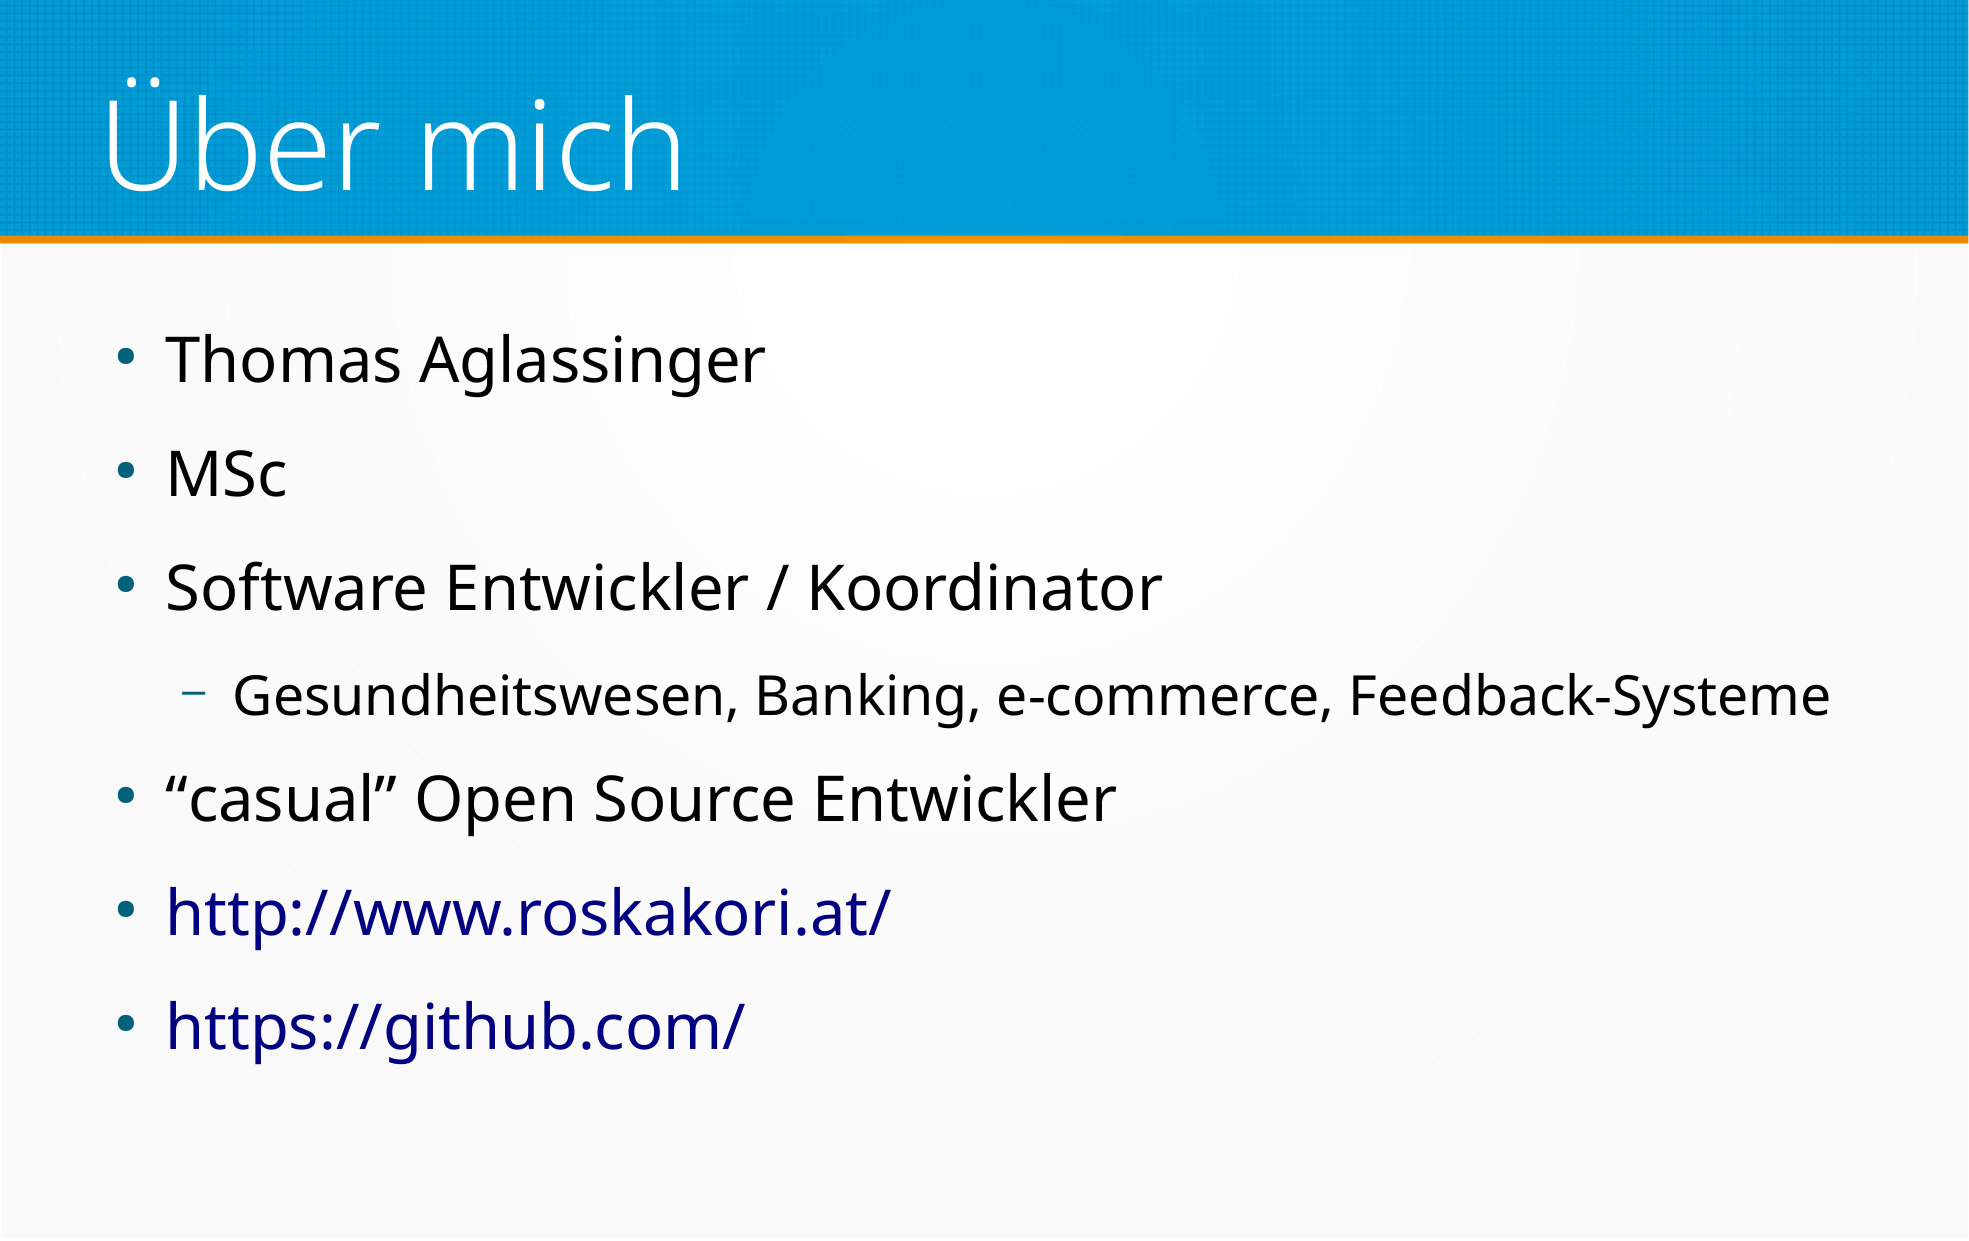

# Über mich
Thomas Aglassinger
MSc
Software Entwickler / Koordinator
Gesundheitswesen, Banking, e-commerce, Feedback-Systeme
“casual” Open Source Entwickler
http://www.roskakori.at/
https://github.com/